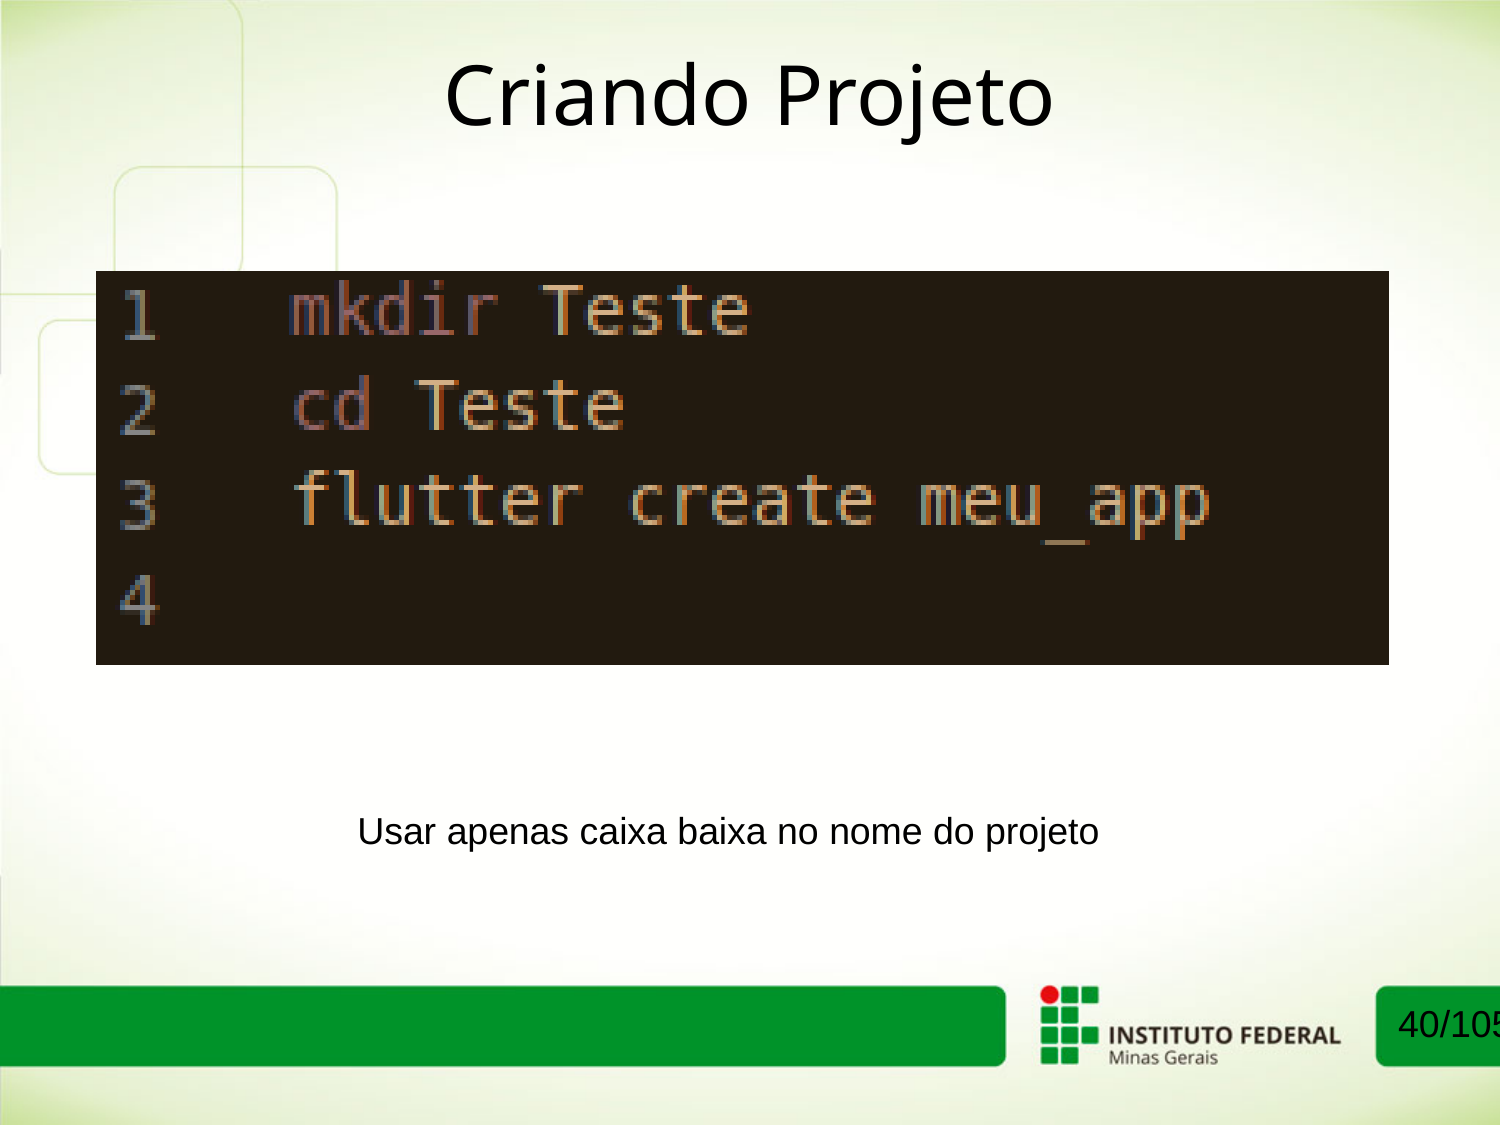

Criando Projeto
Usar apenas caixa baixa no nome do projeto